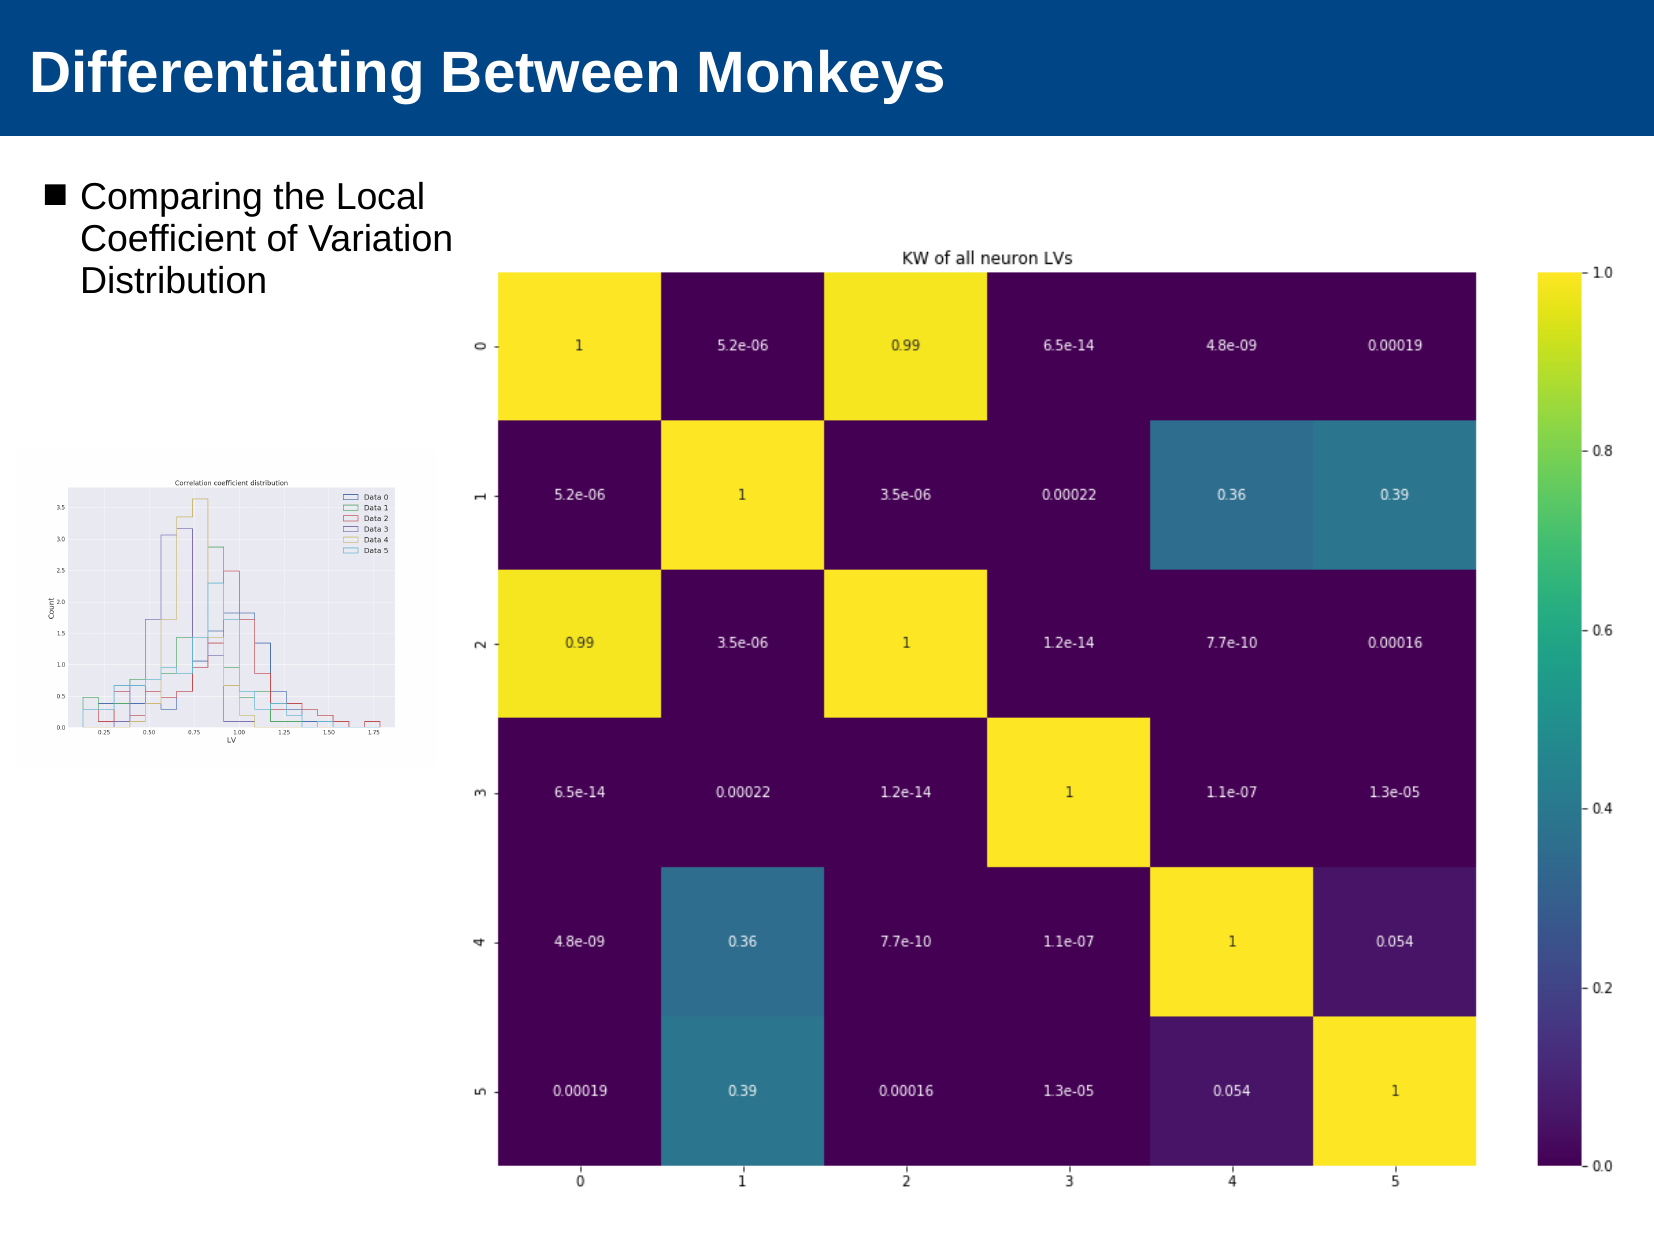

Differentiating Between Monkeys
Comparing the Local Coefficient of Variation Distribution